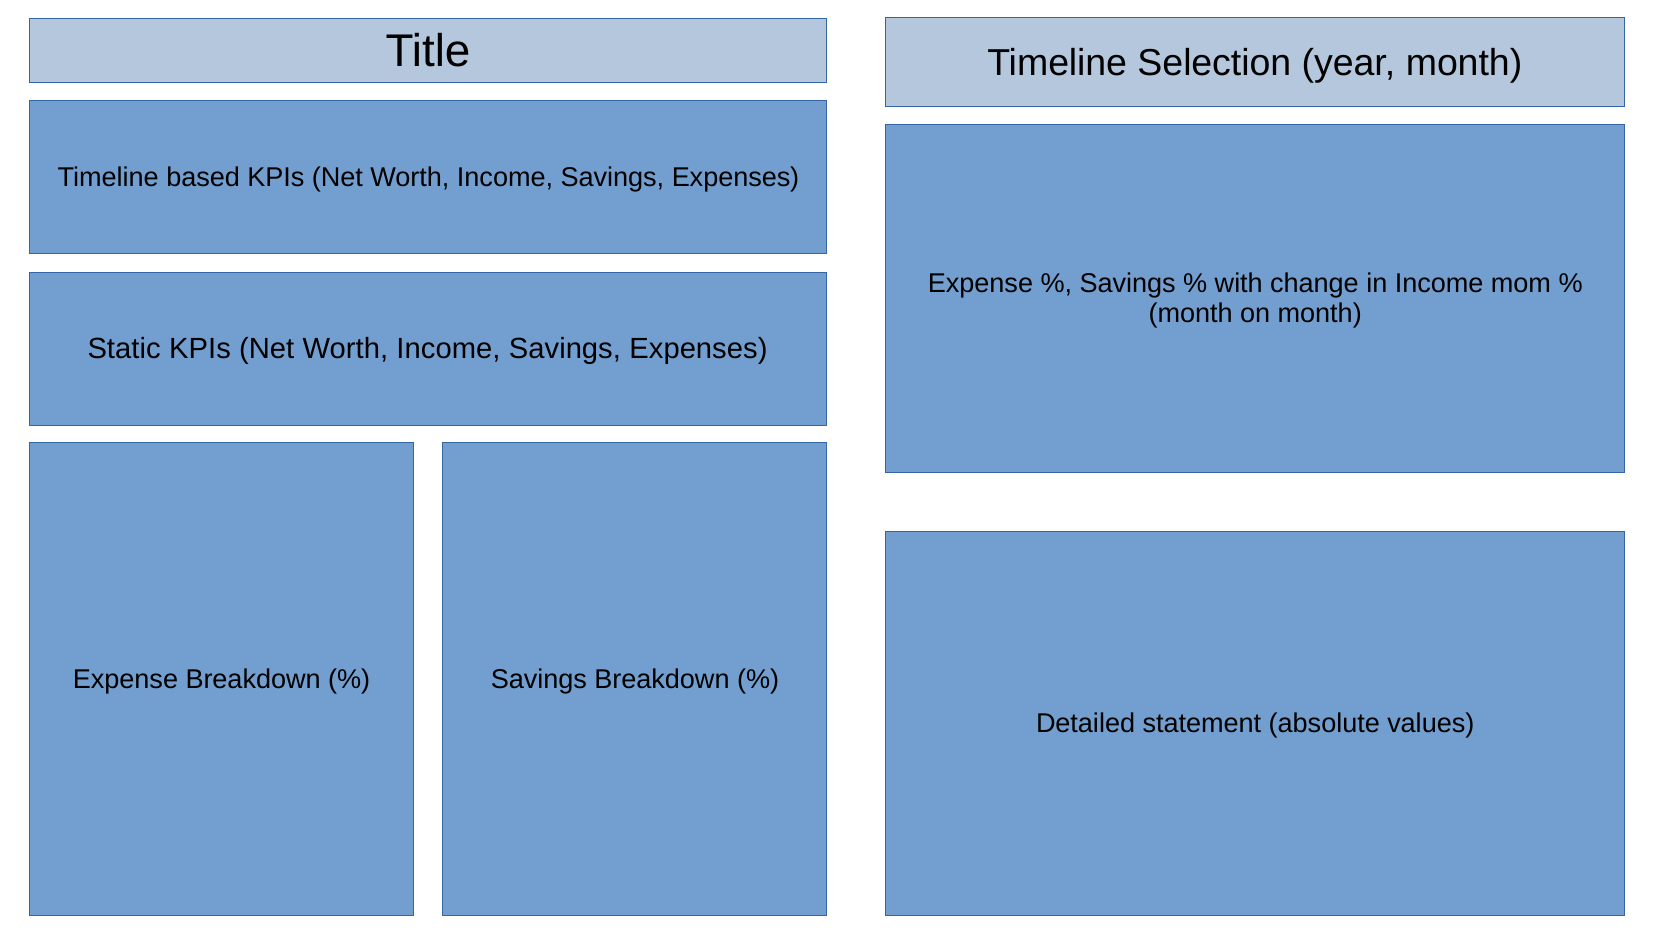

Timeline Selection (year, month)
Title
Timeline based KPIs (Net Worth, Income, Savings, Expenses)
Expense %, Savings % with change in Income mom % (month on month)
Static KPIs (Net Worth, Income, Savings, Expenses)
Expense Breakdown (%)
Savings Breakdown (%)
Detailed statement (absolute values)